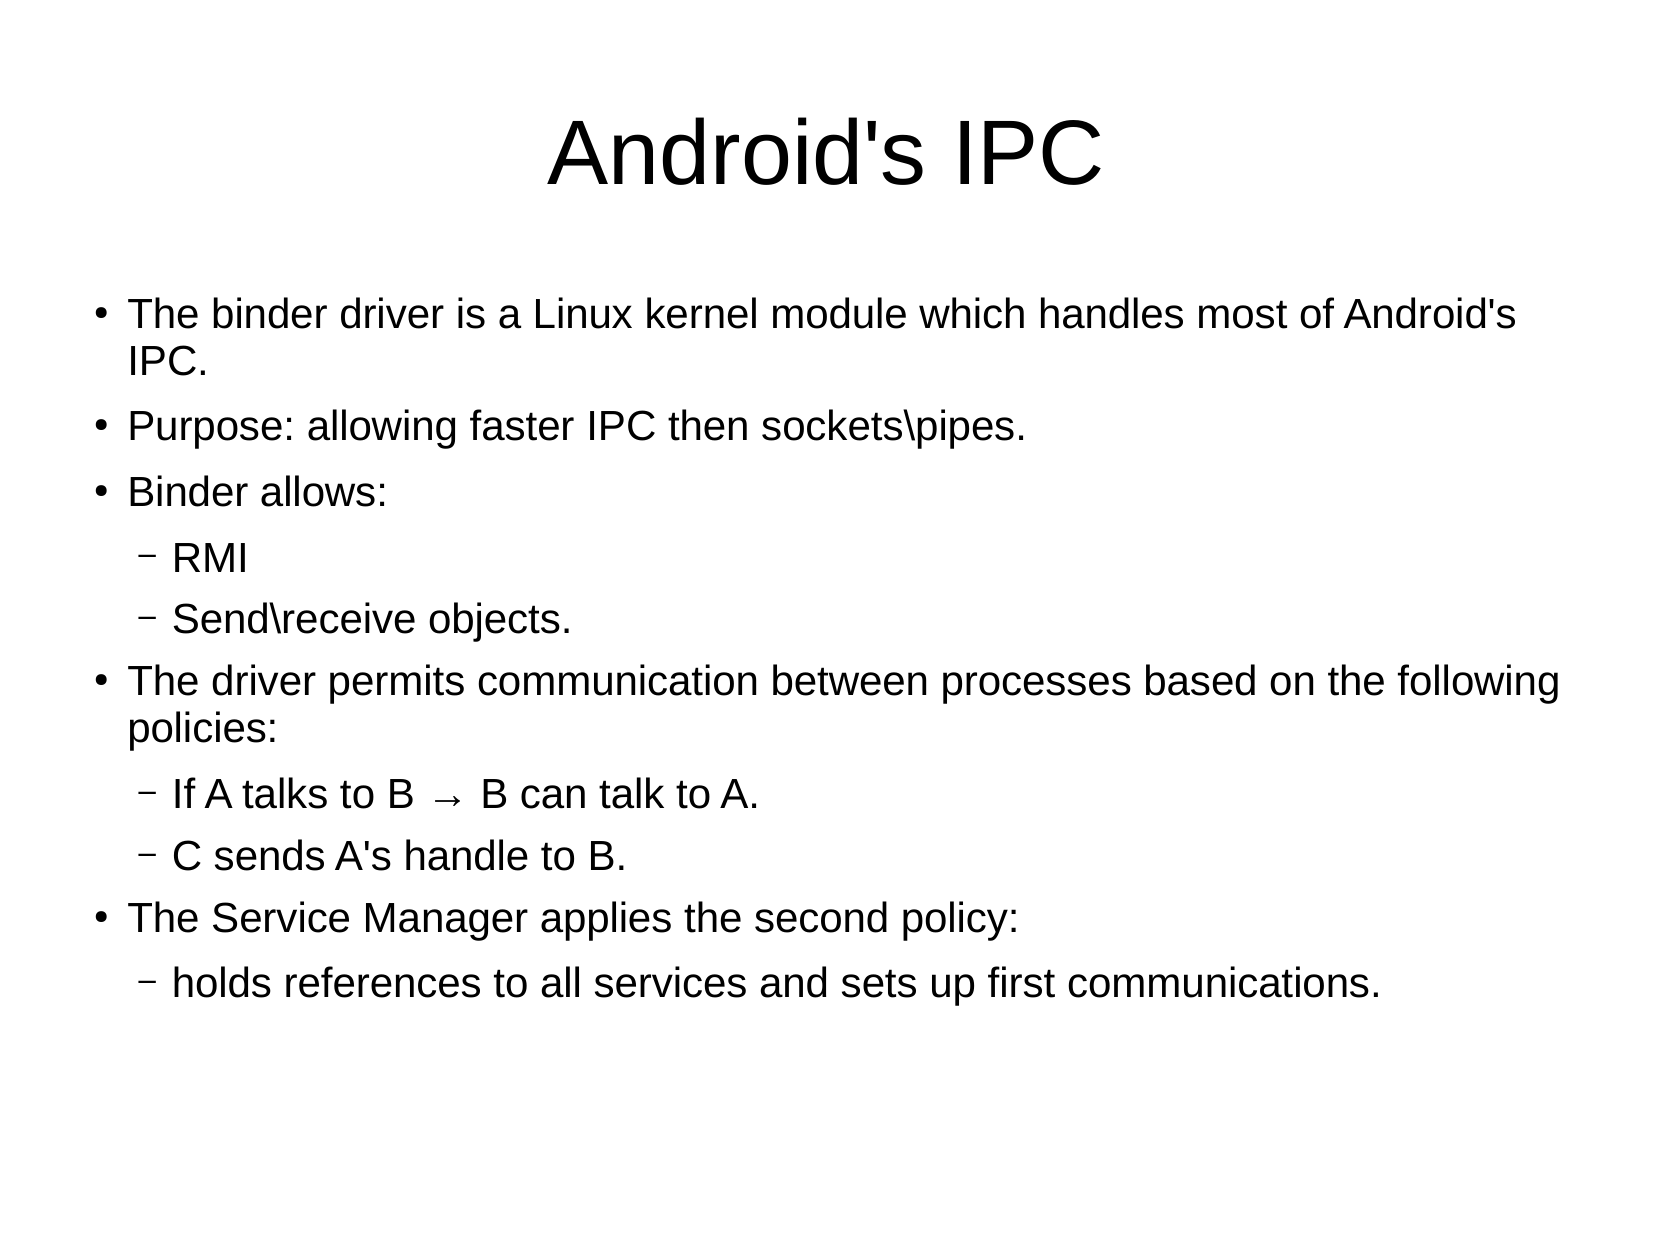

# Android's IPC
The binder driver is a Linux kernel module which handles most of Android's IPC.
Purpose: allowing faster IPC then sockets\pipes.
Binder allows:
RMI
Send\receive objects.
The driver permits communication between processes based on the following policies:
If A talks to B → B can talk to A.
C sends A's handle to B.
The Service Manager applies the second policy:
holds references to all services and sets up first communications.